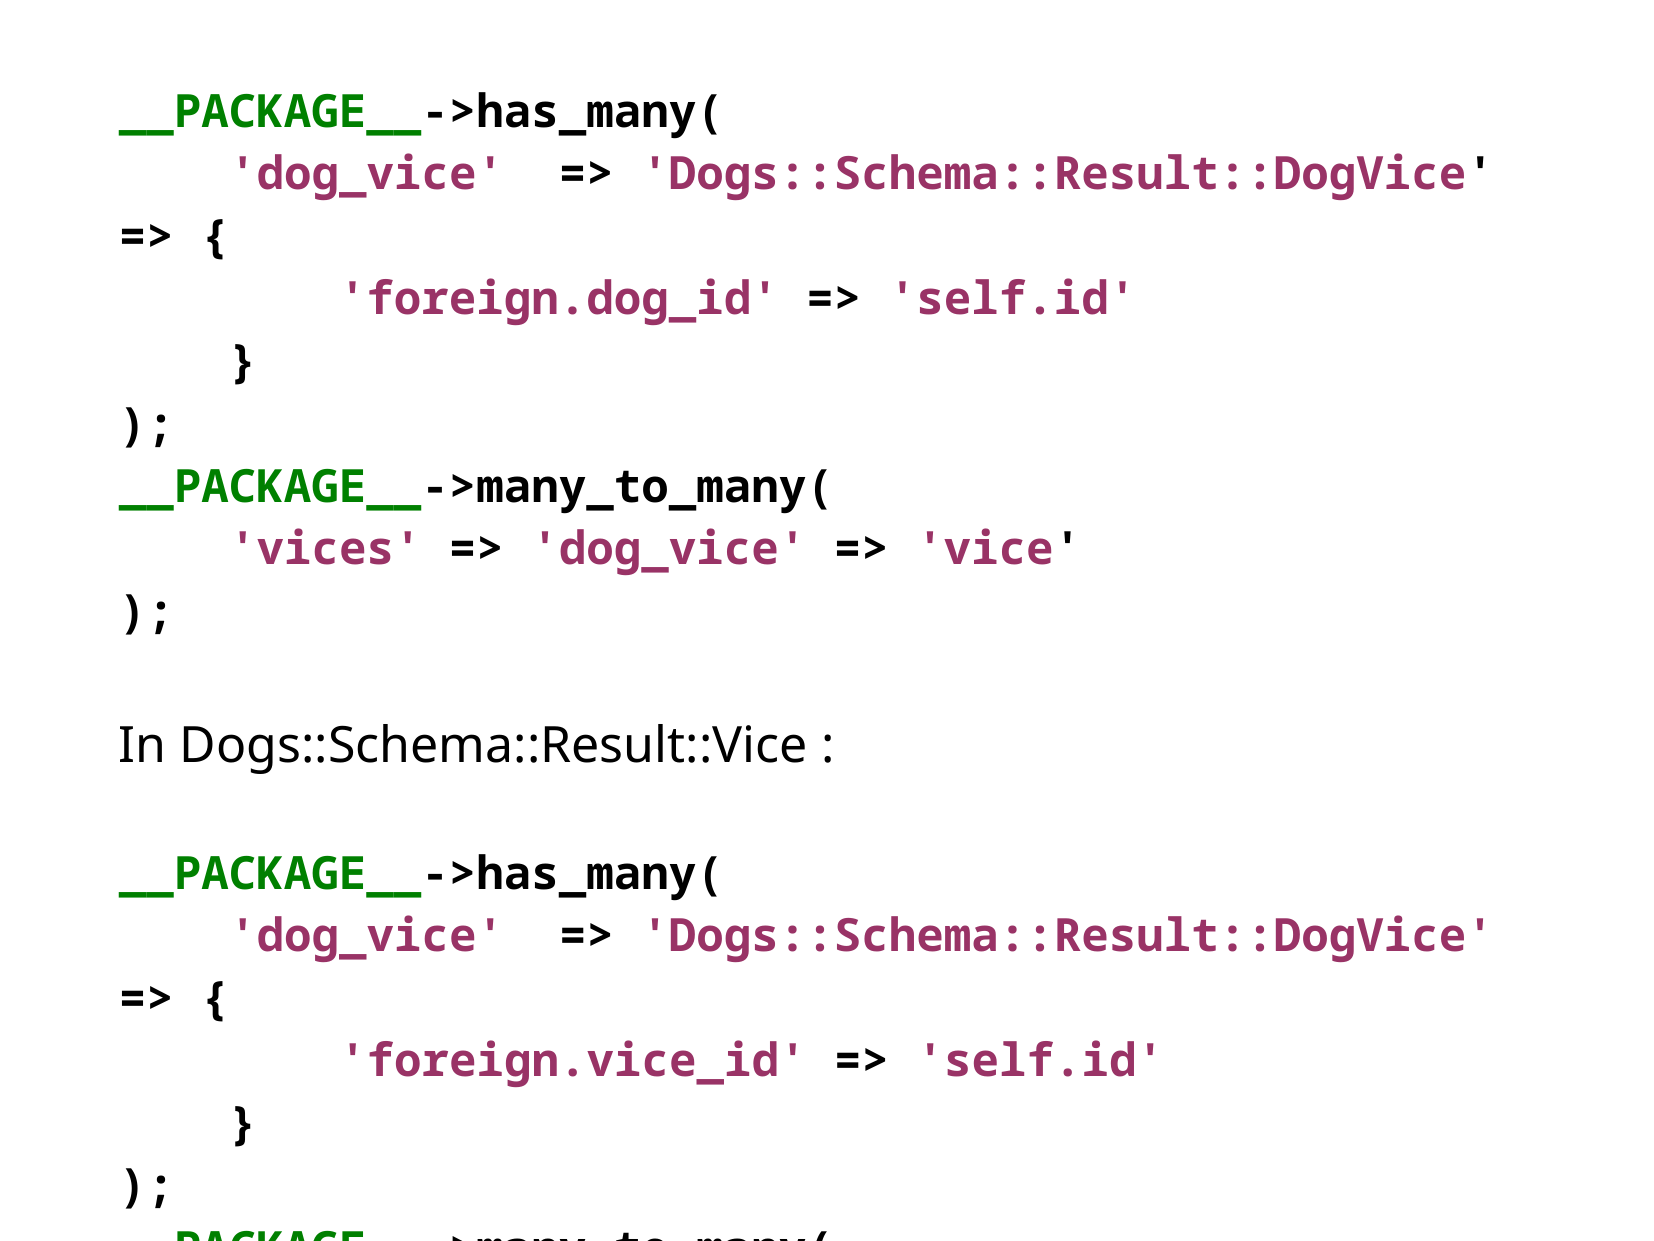

__PACKAGE__->has_many(
 'dog_vice' => 'Dogs::Schema::Result::DogVice' => {
 'foreign.dog_id' => 'self.id'
 }
);
__PACKAGE__->many_to_many(
 'vices' => 'dog_vice' => 'vice'
);
In Dogs::Schema::Result::Vice :
__PACKAGE__->has_many(
 'dog_vice' => 'Dogs::Schema::Result::DogVice' => {
 'foreign.vice_id' => 'self.id'
 }
);
__PACKAGE__->many_to_many(
 'employees' => 'dog_vice' => 'employee'
);